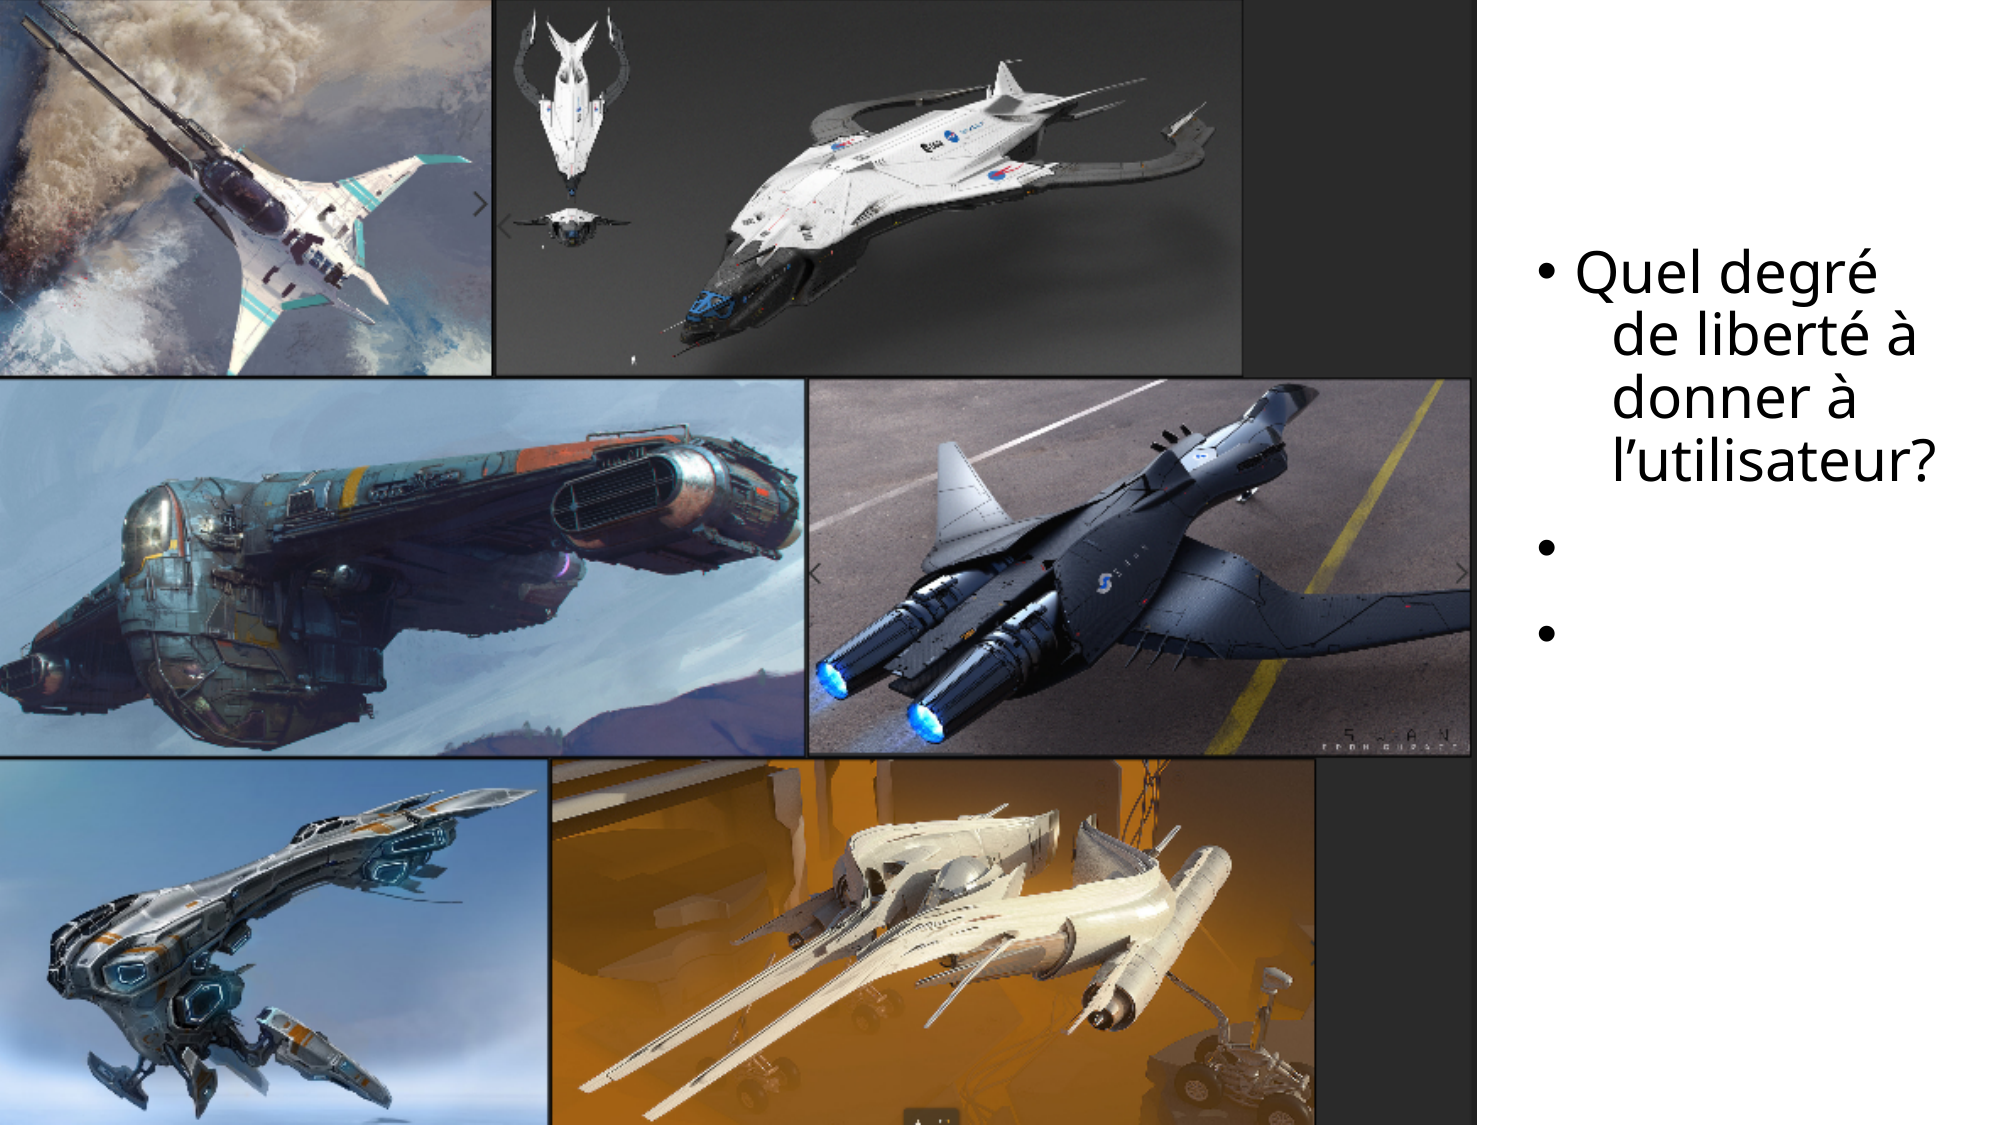

# Quel degré de liberté à donner à l’utilisateur?